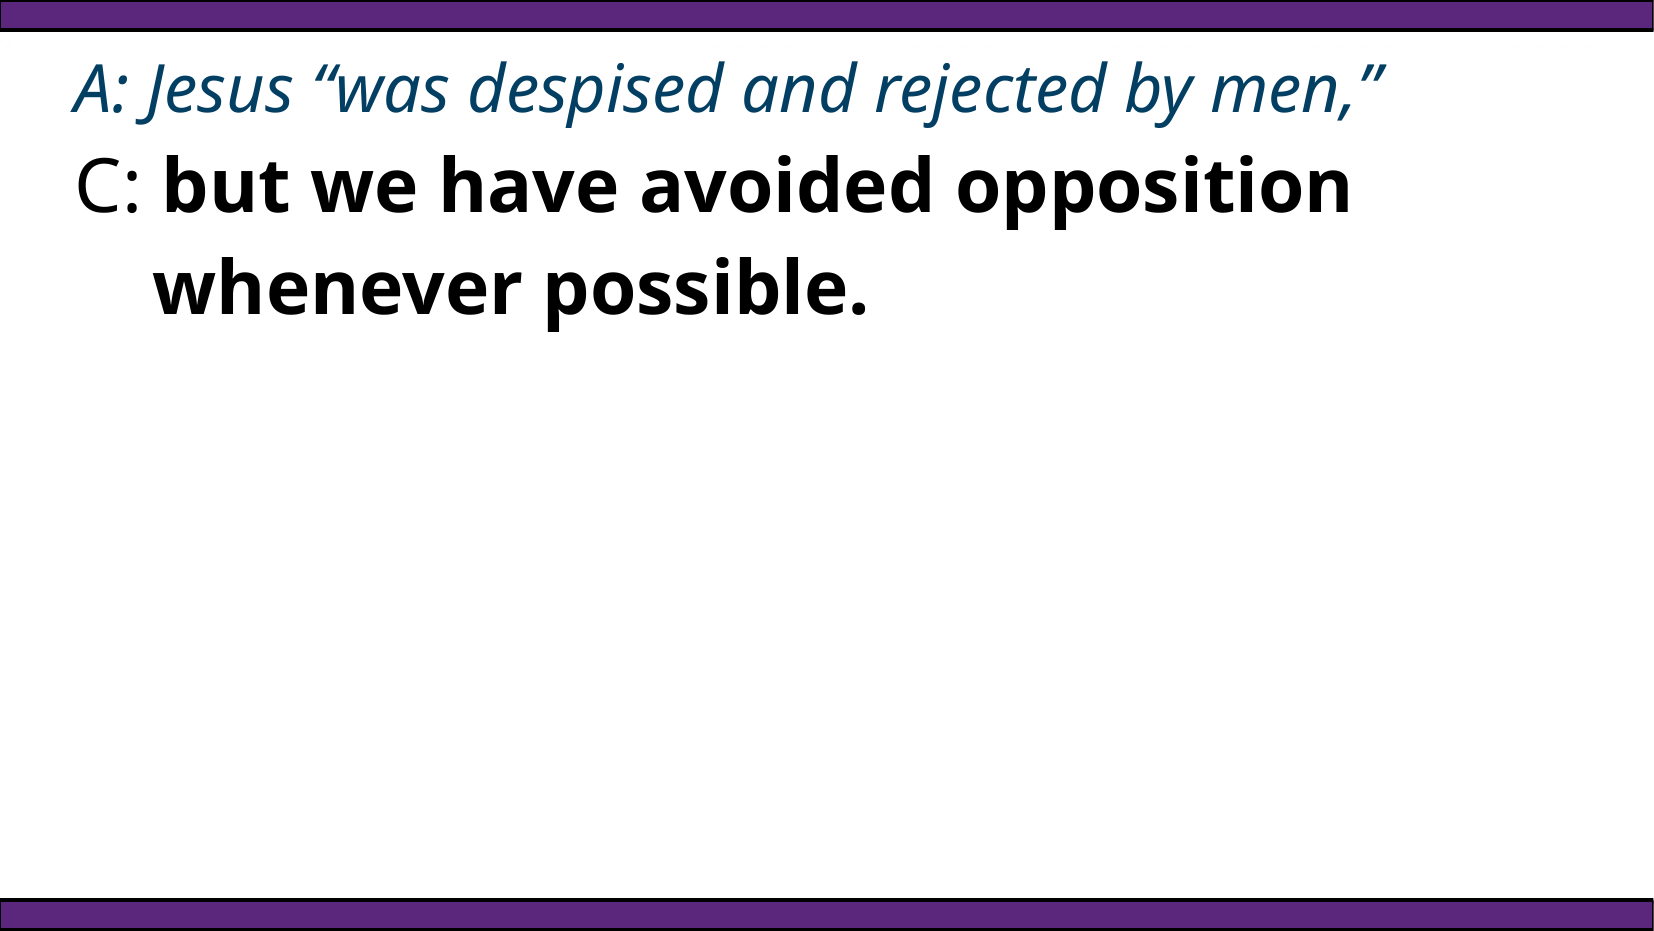

A: Jesus “was despised and rejected by men,”
C: but we have avoided opposition
 whenever possible.